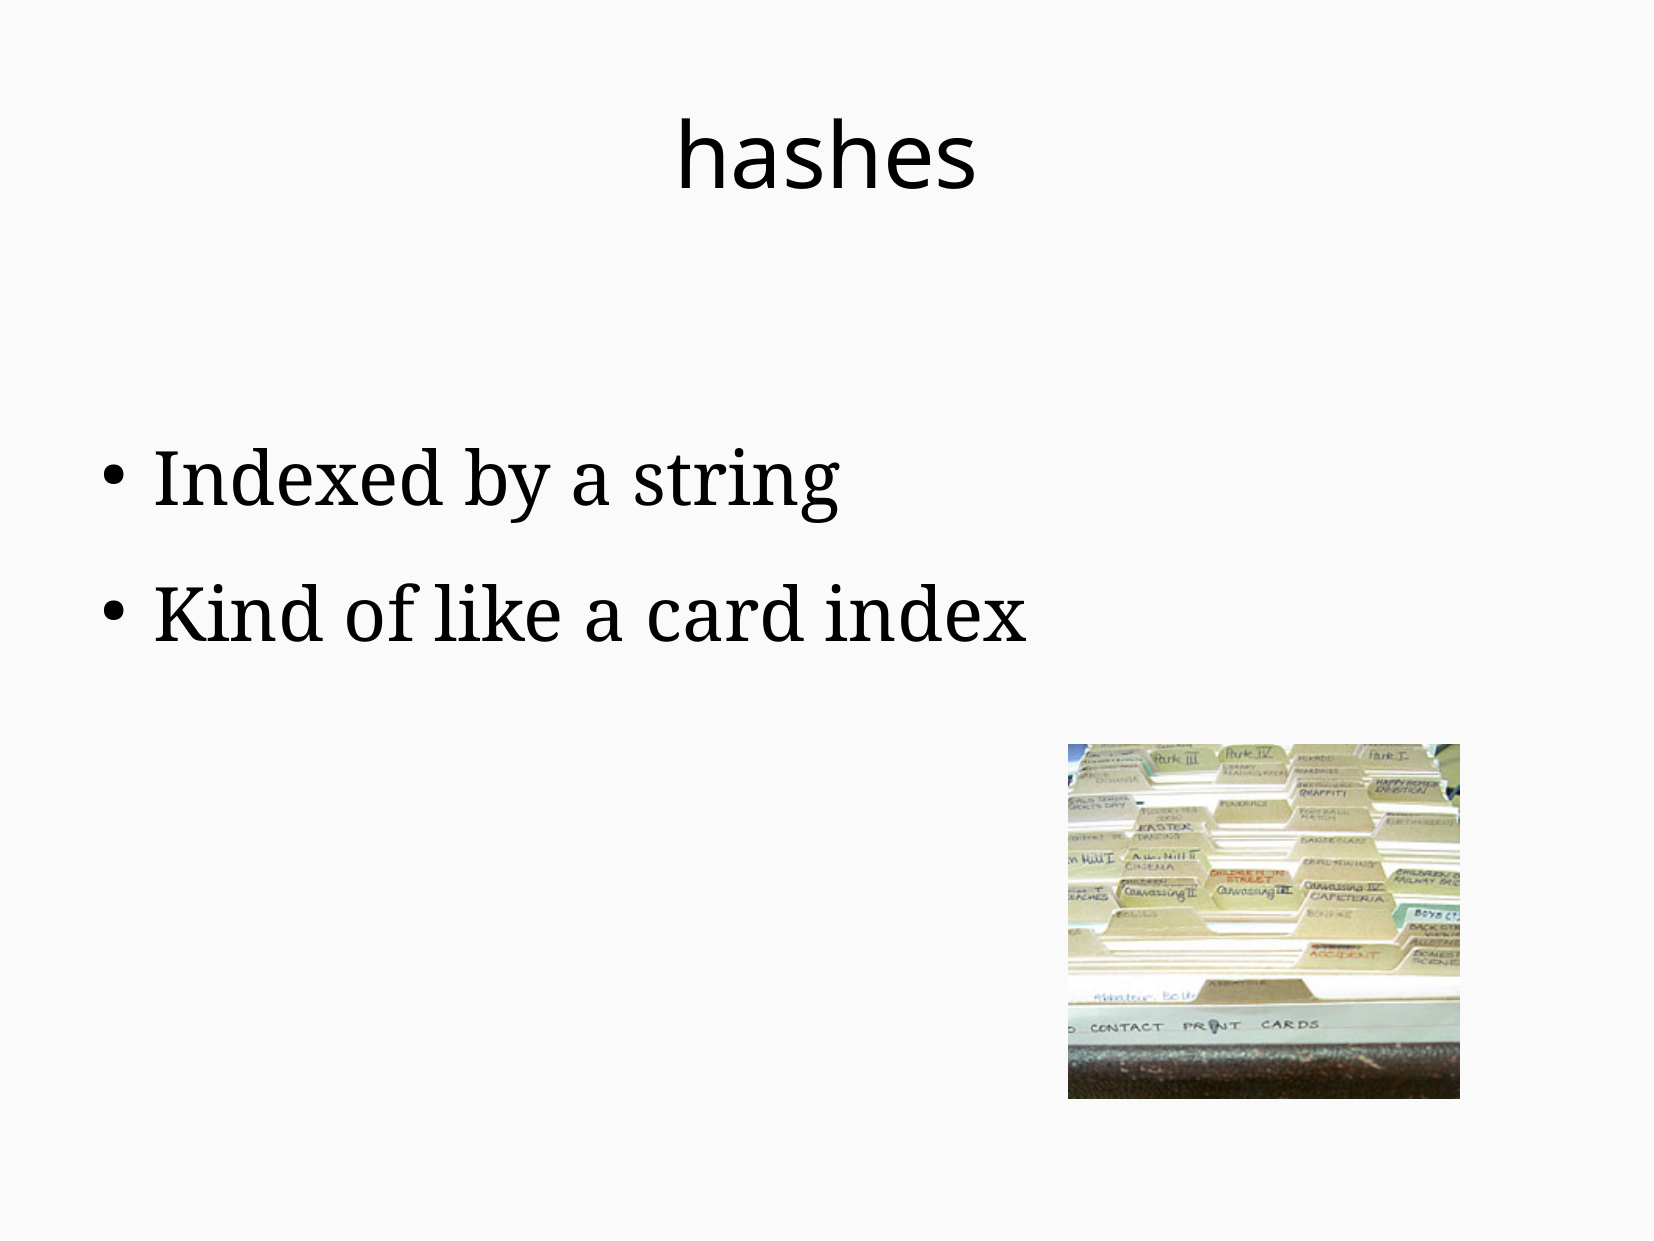

# hashes
Indexed by a string
Kind of like a card index